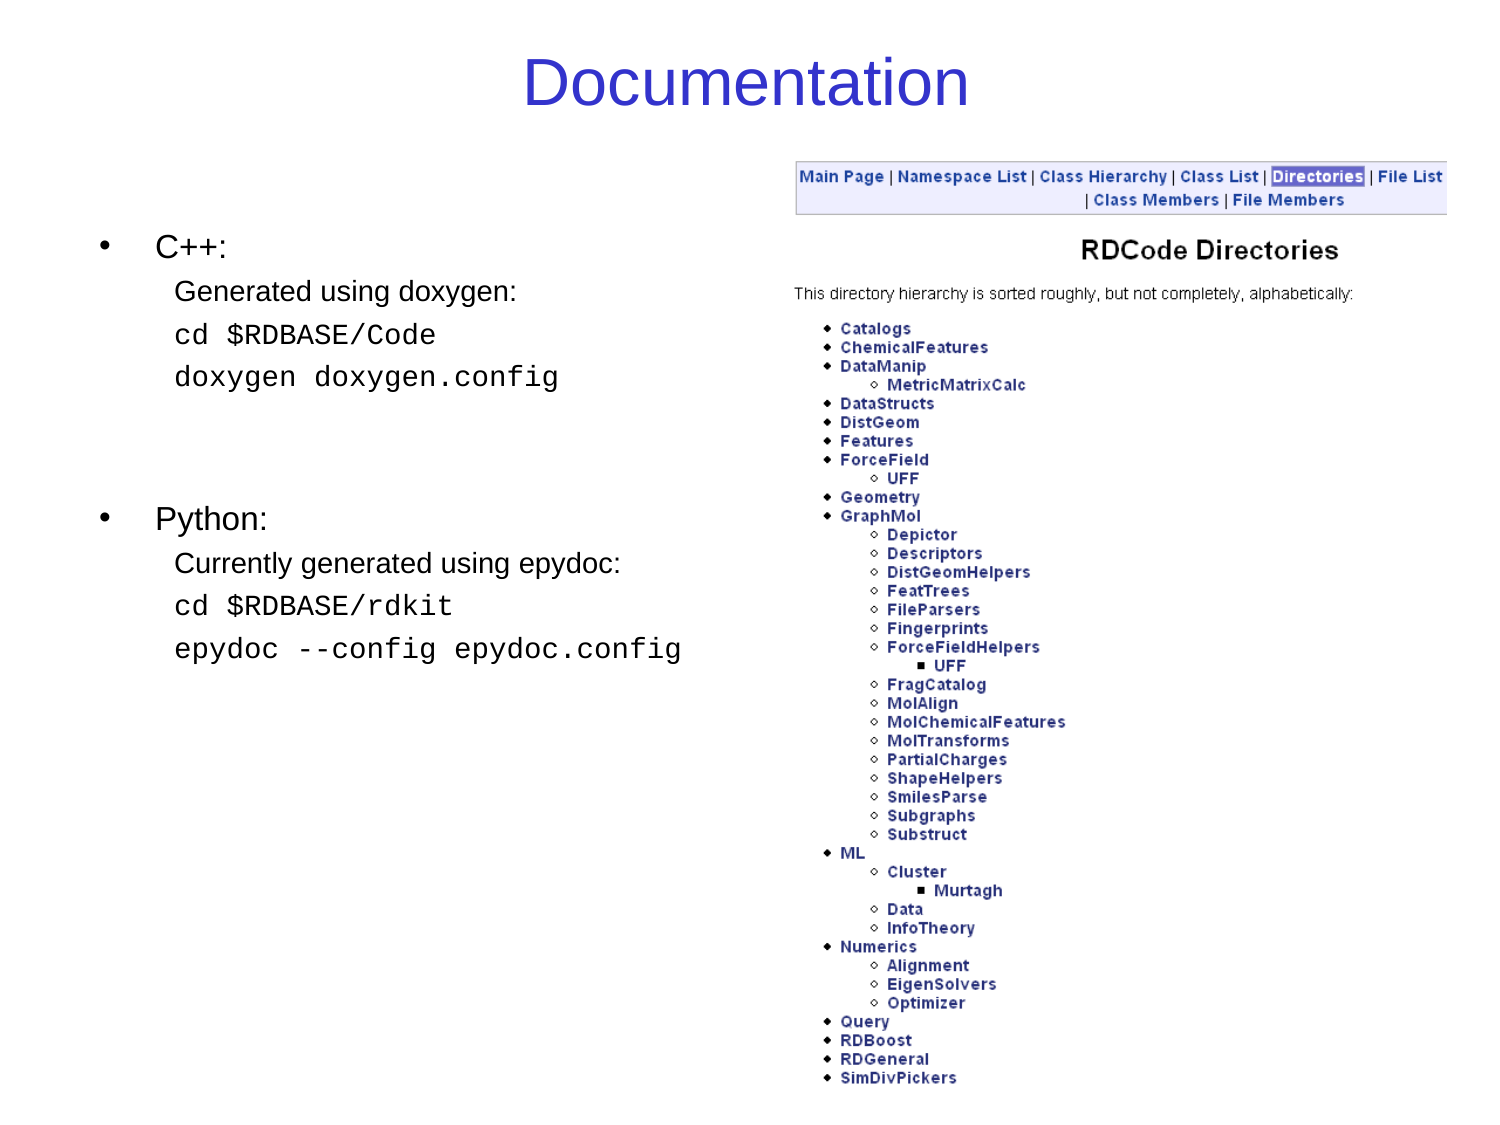

# Documentation
C++:
Generated using doxygen:
cd $RDBASE/Code
doxygen doxygen.config
Python:
Currently generated using epydoc:
cd $RDBASE/rdkit
epydoc --config epydoc.config